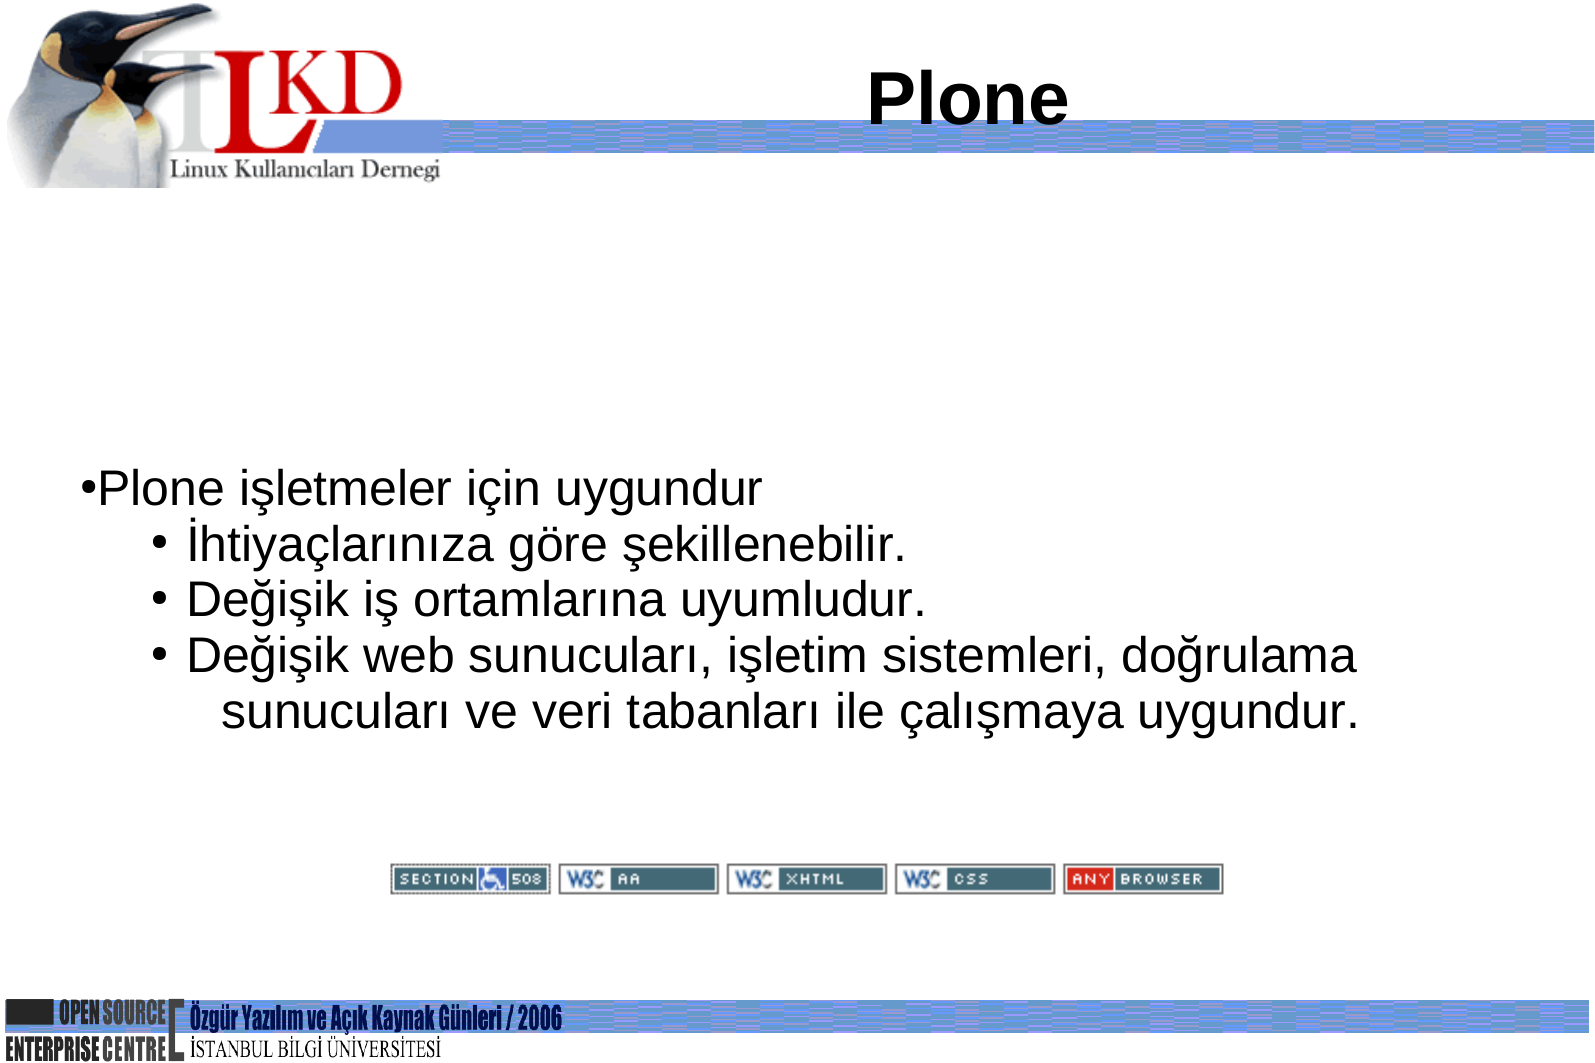

# Plone
Plone işletmeler için uygundur
İhtiyaçlarınıza göre şekillenebilir.
Değişik iş ortamlarına uyumludur.
Değişik web sunucuları, işletim sistemleri, doğrulama sunucuları ve veri tabanları ile çalışmaya uygundur.